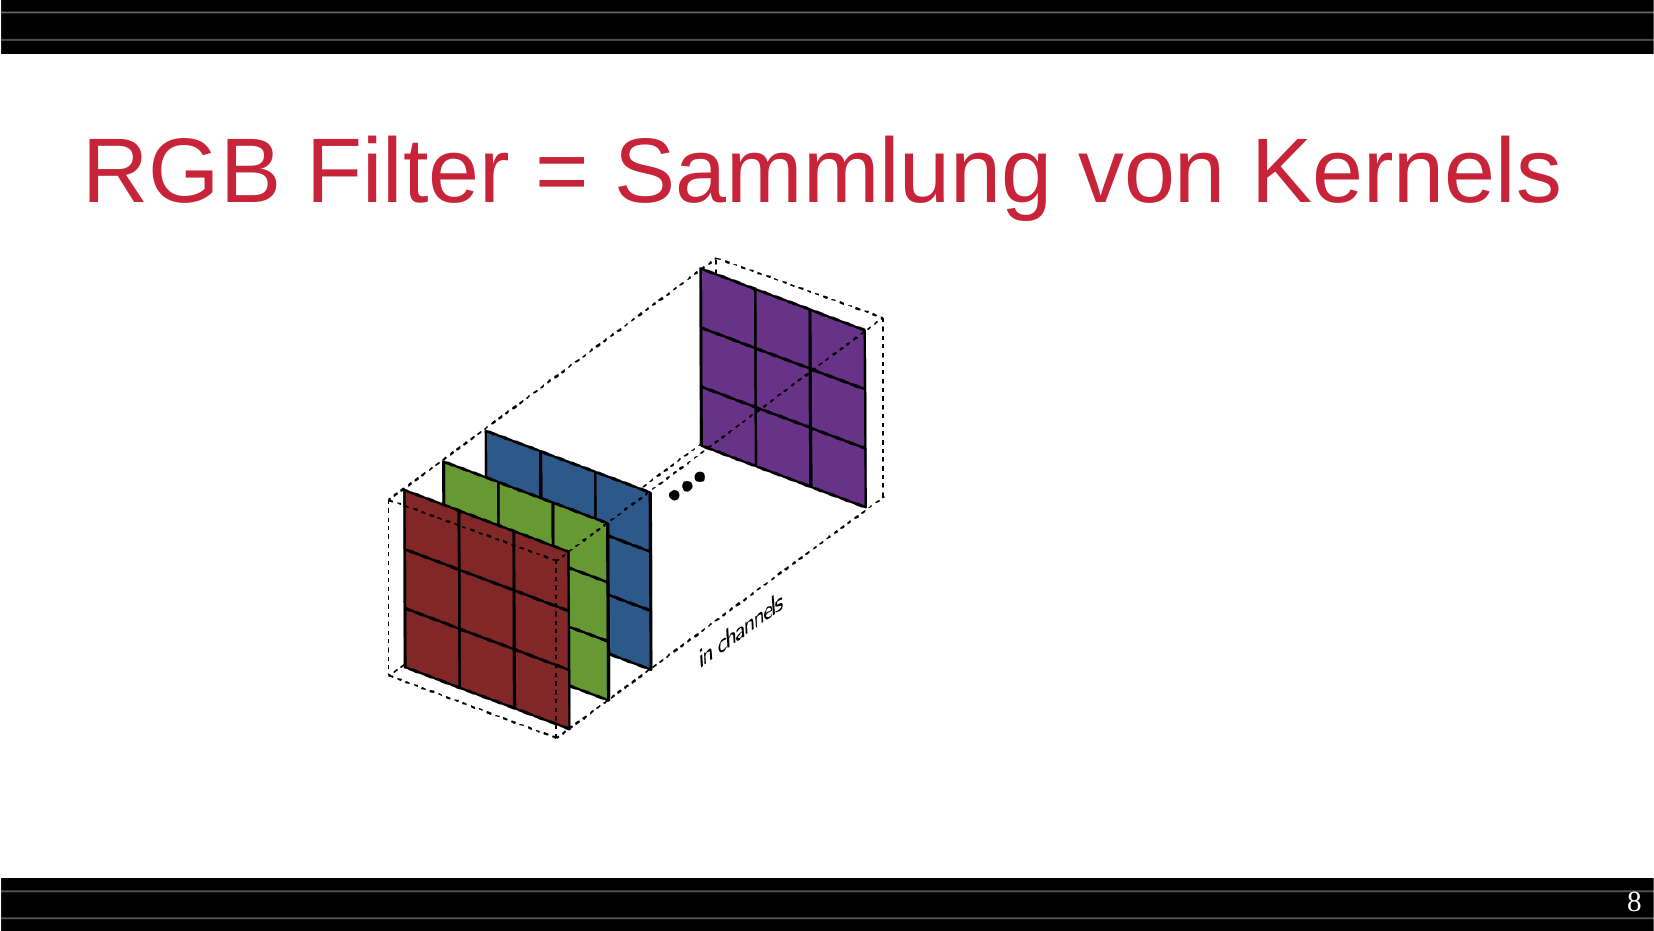

# RGB Filter = Sammlung von Kernels